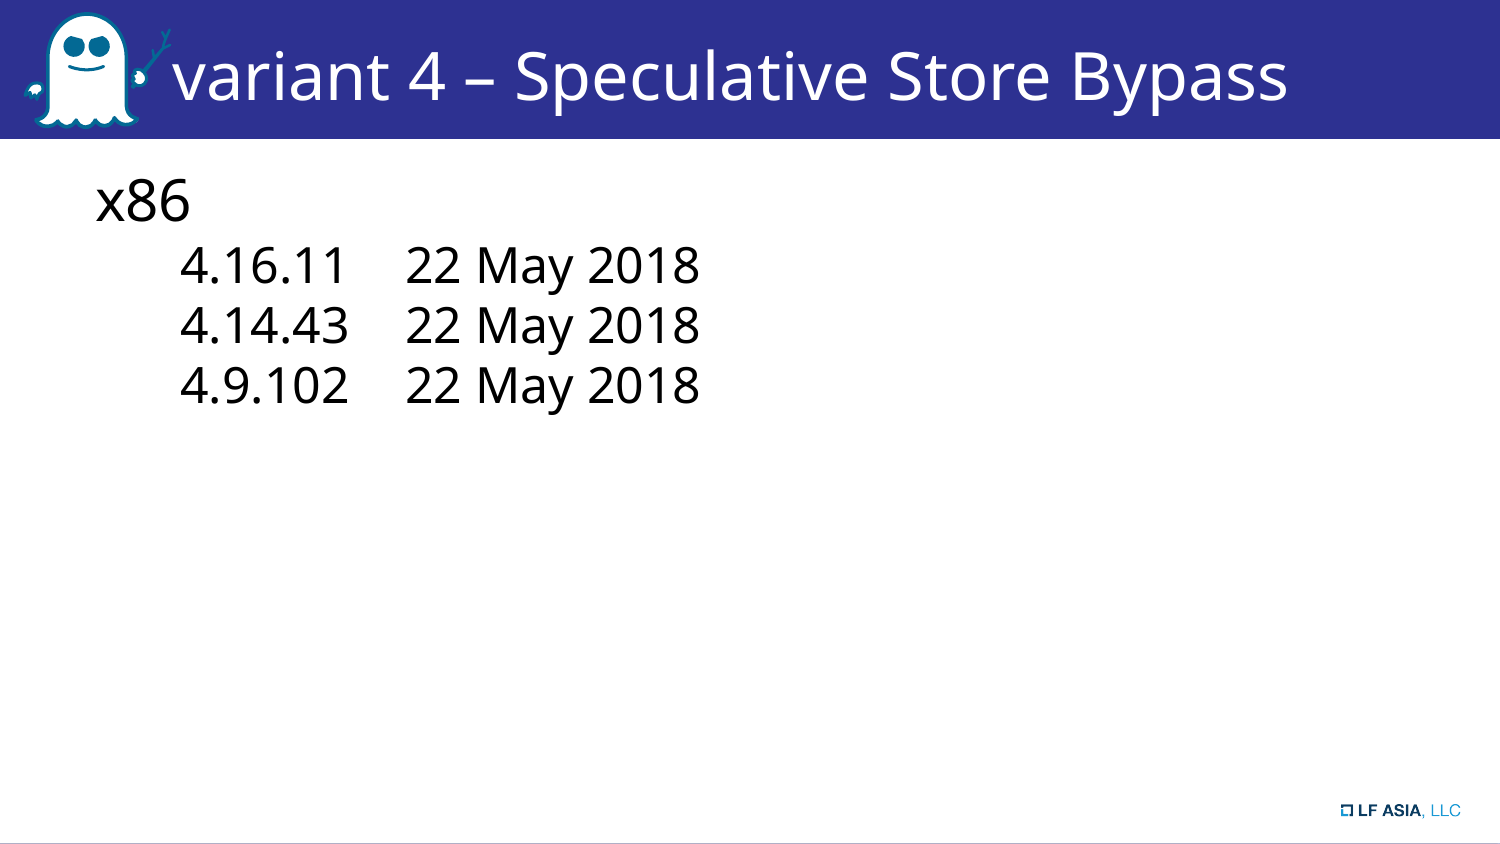

# variant 4 – Speculative Store Bypass
x86
4.16.11	22 May 2018
4.14.43	22 May 2018
4.9.102	22 May 2018